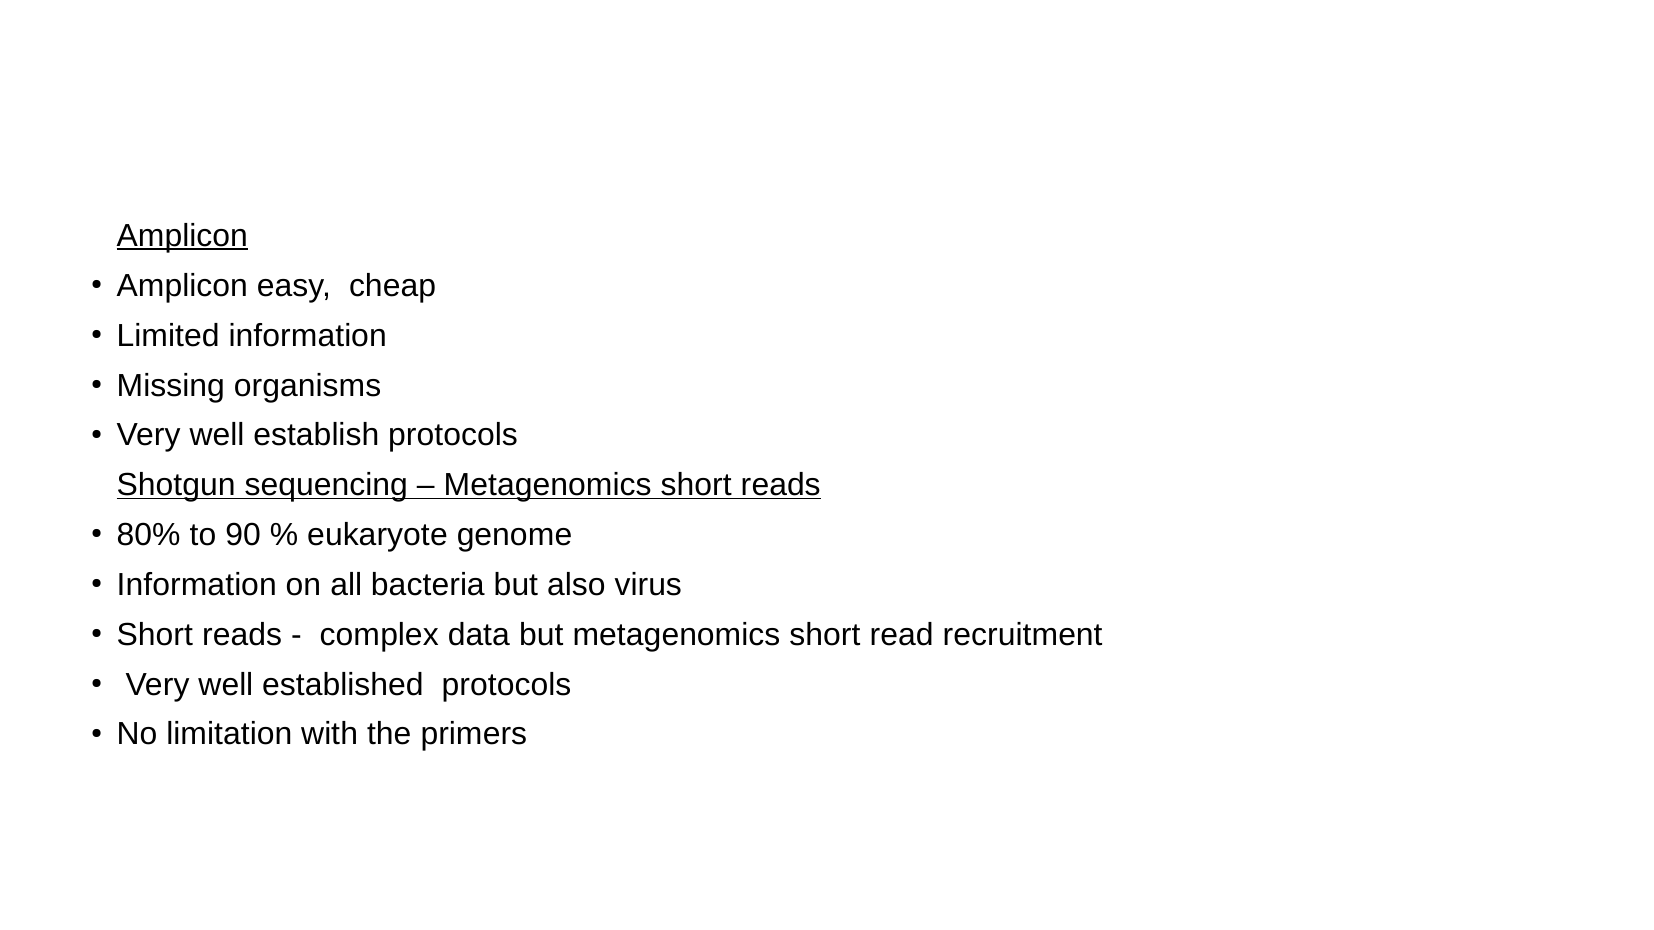

#
Amplicon
Amplicon easy, cheap
Limited information
Missing organisms
Very well establish protocols
Shotgun sequencing – Metagenomics short reads
80% to 90 % eukaryote genome
Information on all bacteria but also virus
Short reads - complex data but metagenomics short read recruitment
 Very well established protocols
No limitation with the primers